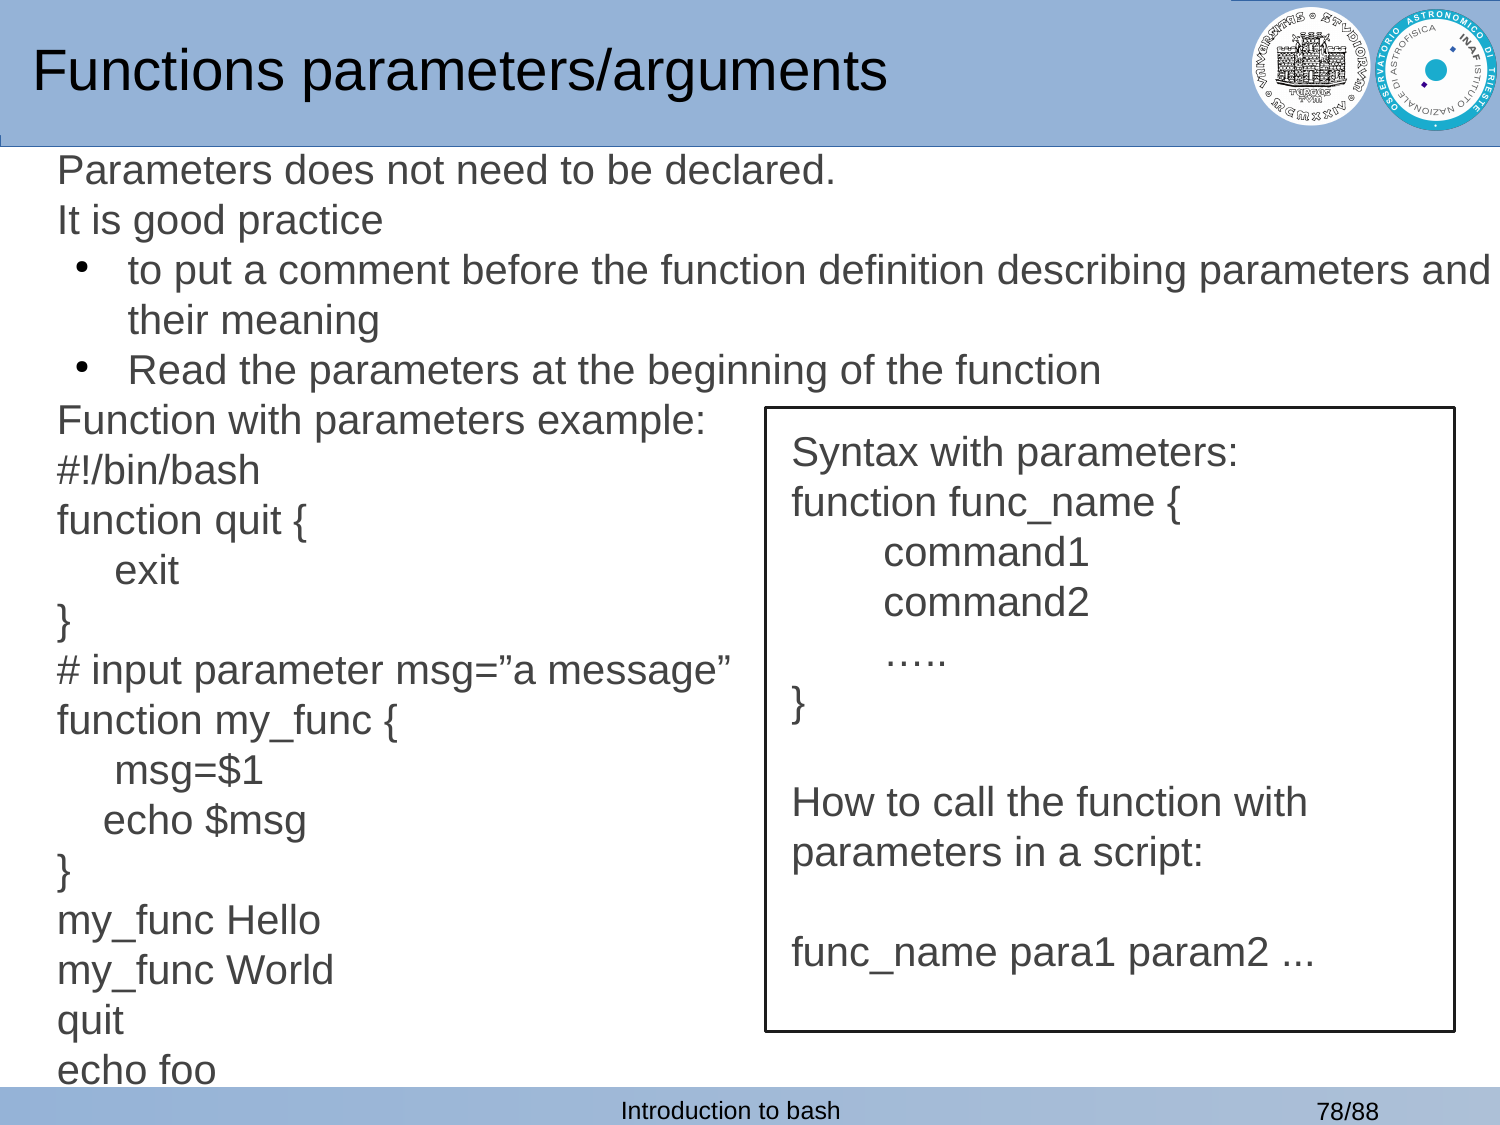

Functions parameters/arguments
# Parameters does not need to be declared.
It is good practice
to put a comment before the function definition describing parameters and their meaning
Read the parameters at the beginning of the function
Function with parameters example:
#!/bin/bash
function quit {
 exit
}
# input parameter msg=”a message”
function my_func {
 msg=$1
 echo $msg
}
my_func Hello
my_func World
quit
echo foo
Syntax with parameters:
function func_name {
 command1
 command2
 …..
}
How to call the function with parameters in a script:
func_name para1 param2 ...